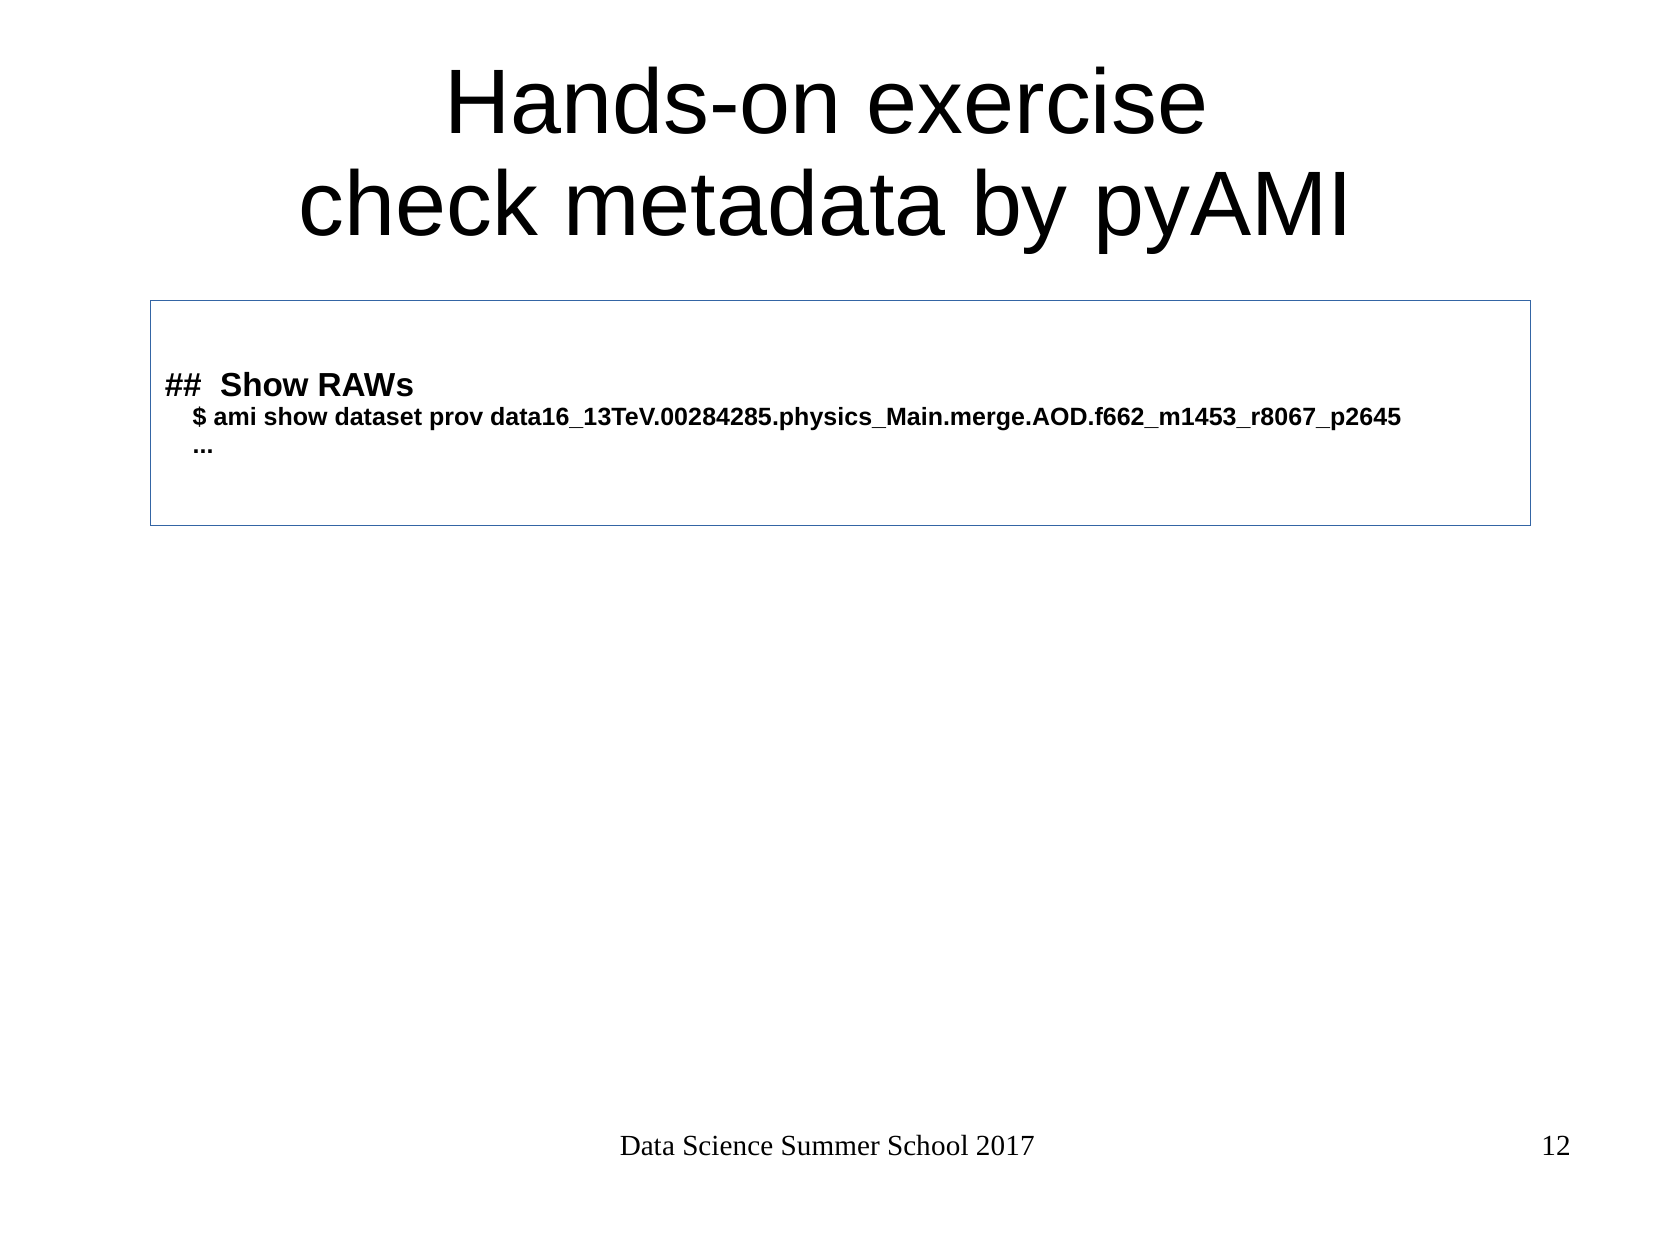

# Hands-on exercise check metadata by pyAMI
## Show RAWs
 $ ami show dataset prov data16_13TeV.00284285.physics_Main.merge.AOD.f662_m1453_r8067_p2645
 ...
Data Science Summer School 2017
12